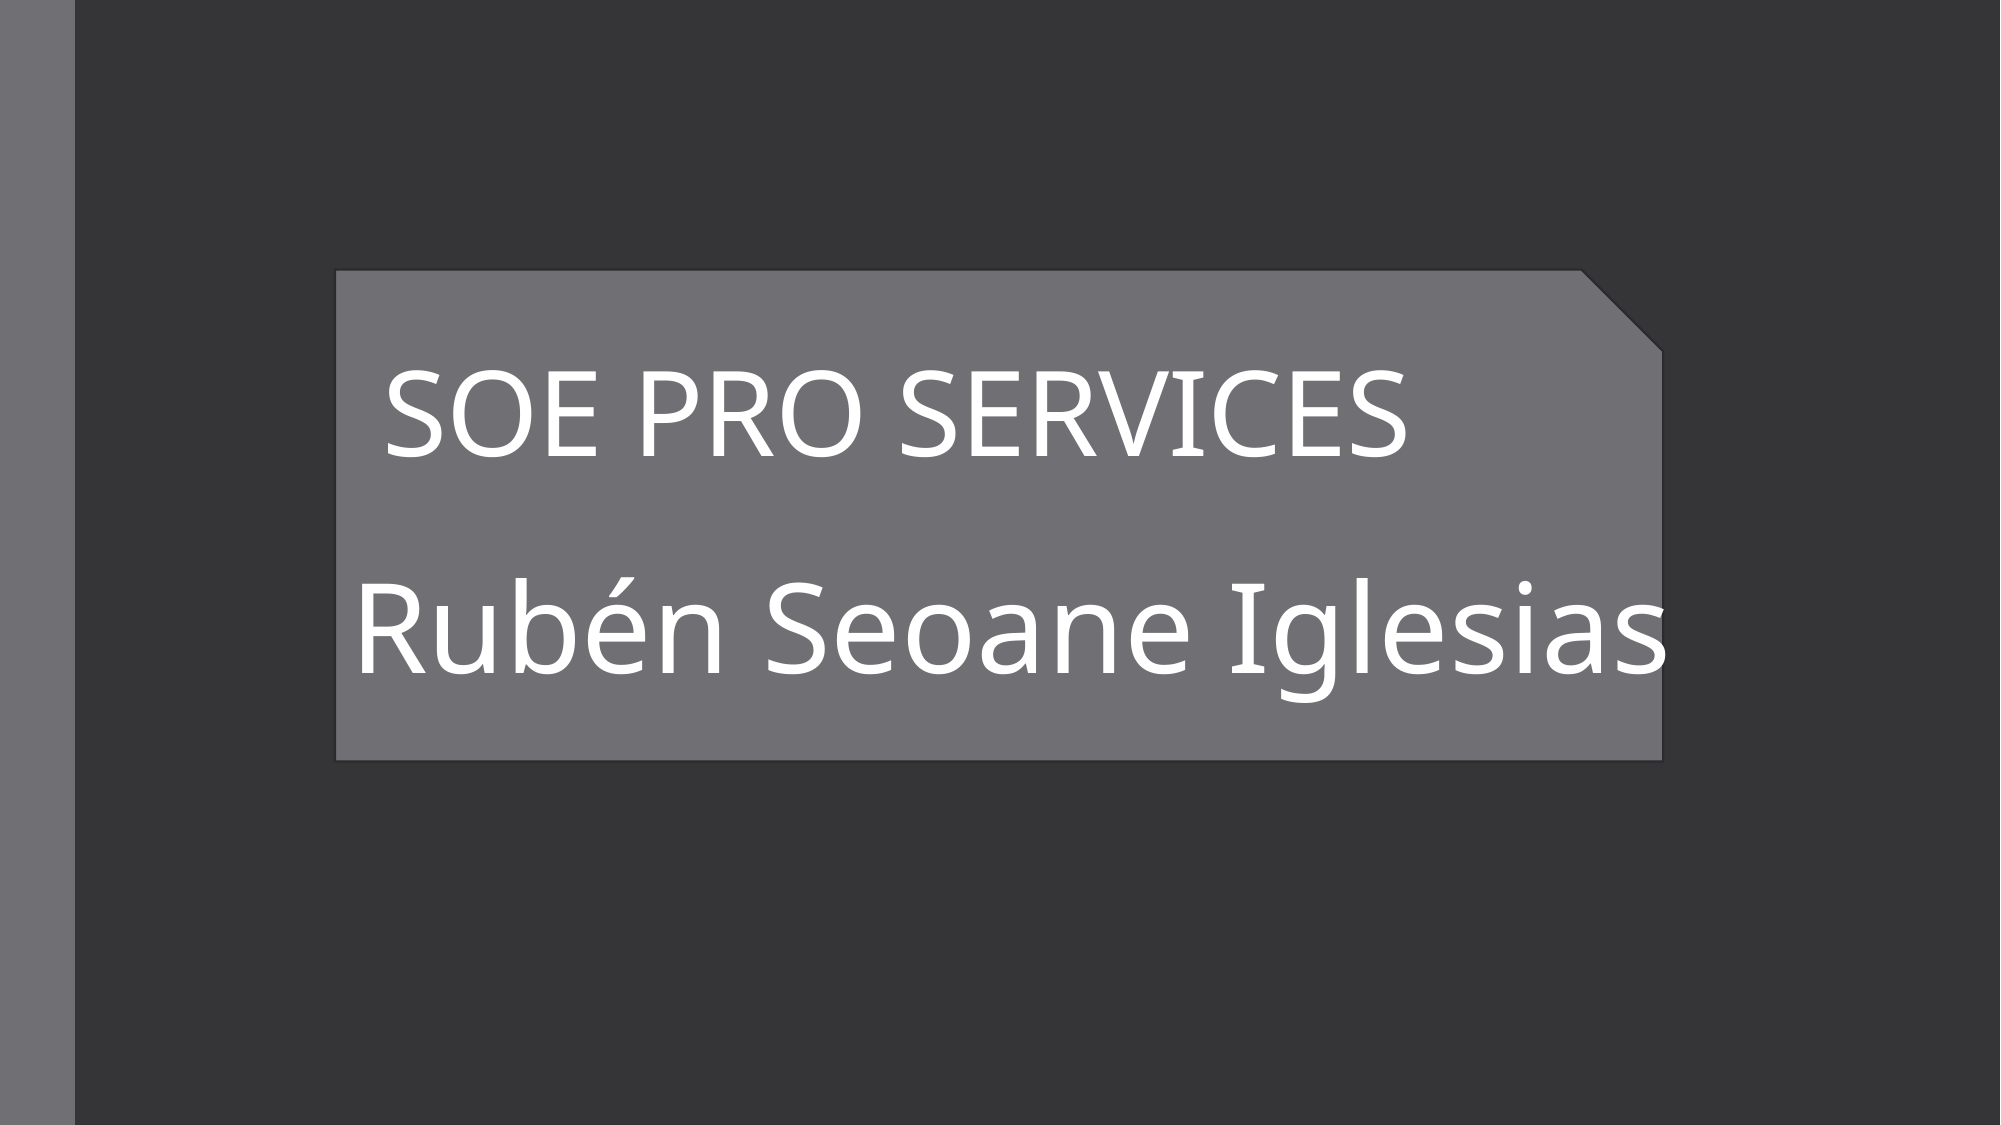

# SOE PRO SERVICES
Rubén Seoane Iglesias